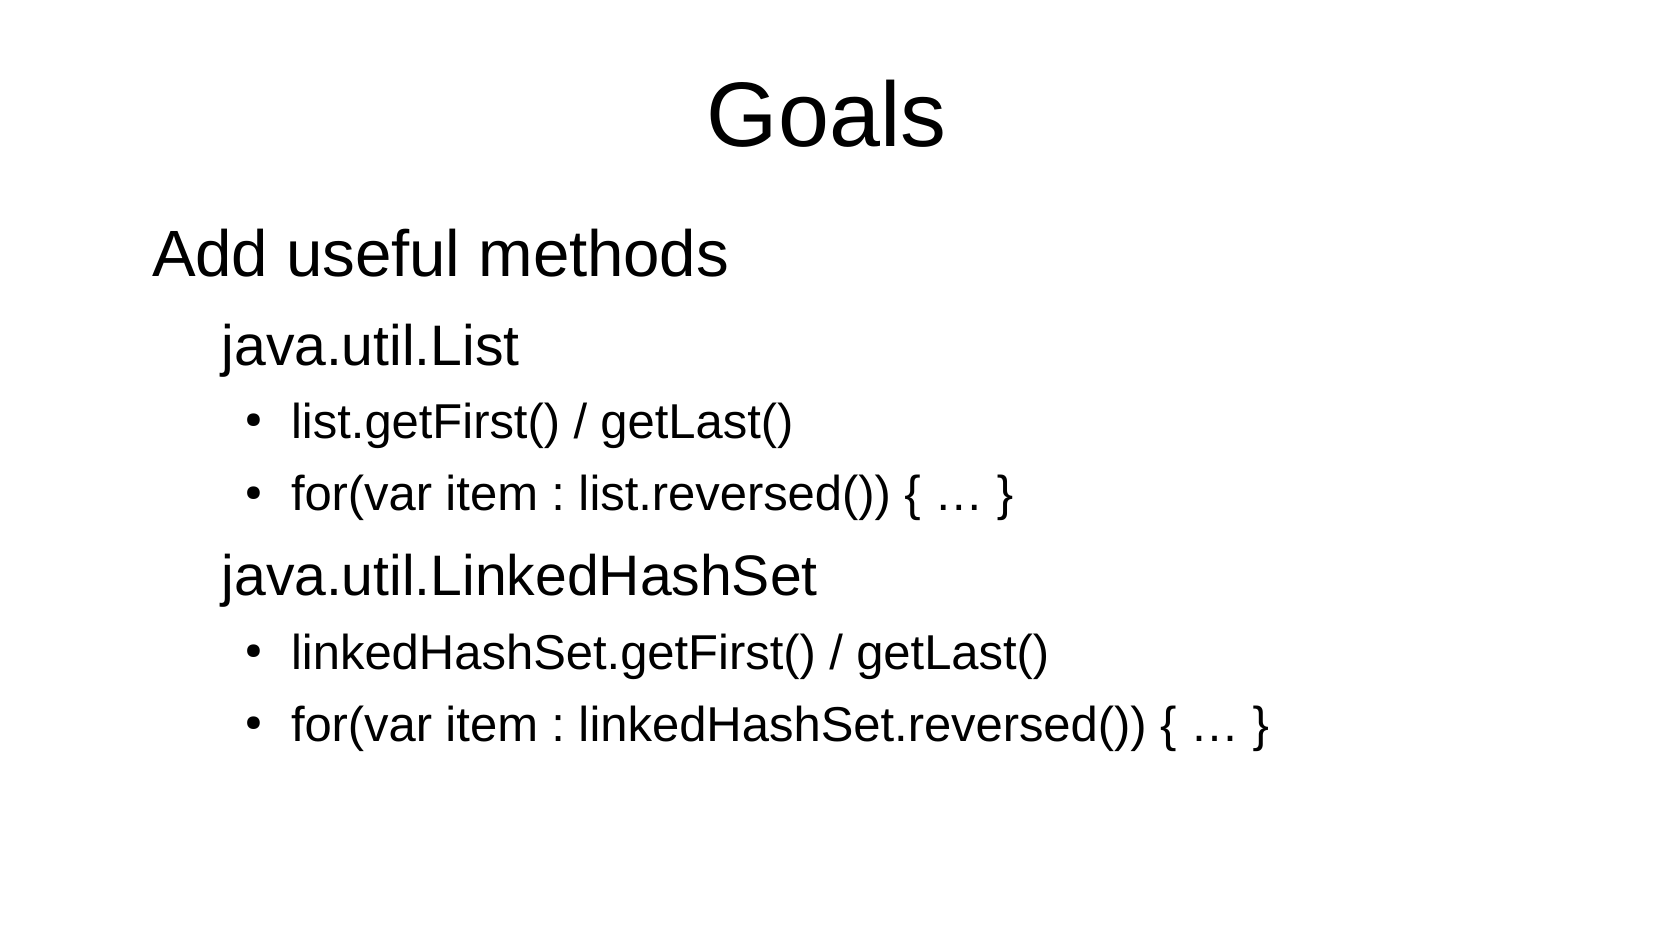

# Goals
Add useful methods
java.util.List
list.getFirst() / getLast()
for(var item : list.reversed()) { … }
java.util.LinkedHashSet
linkedHashSet.getFirst() / getLast()
for(var item : linkedHashSet.reversed()) { … }